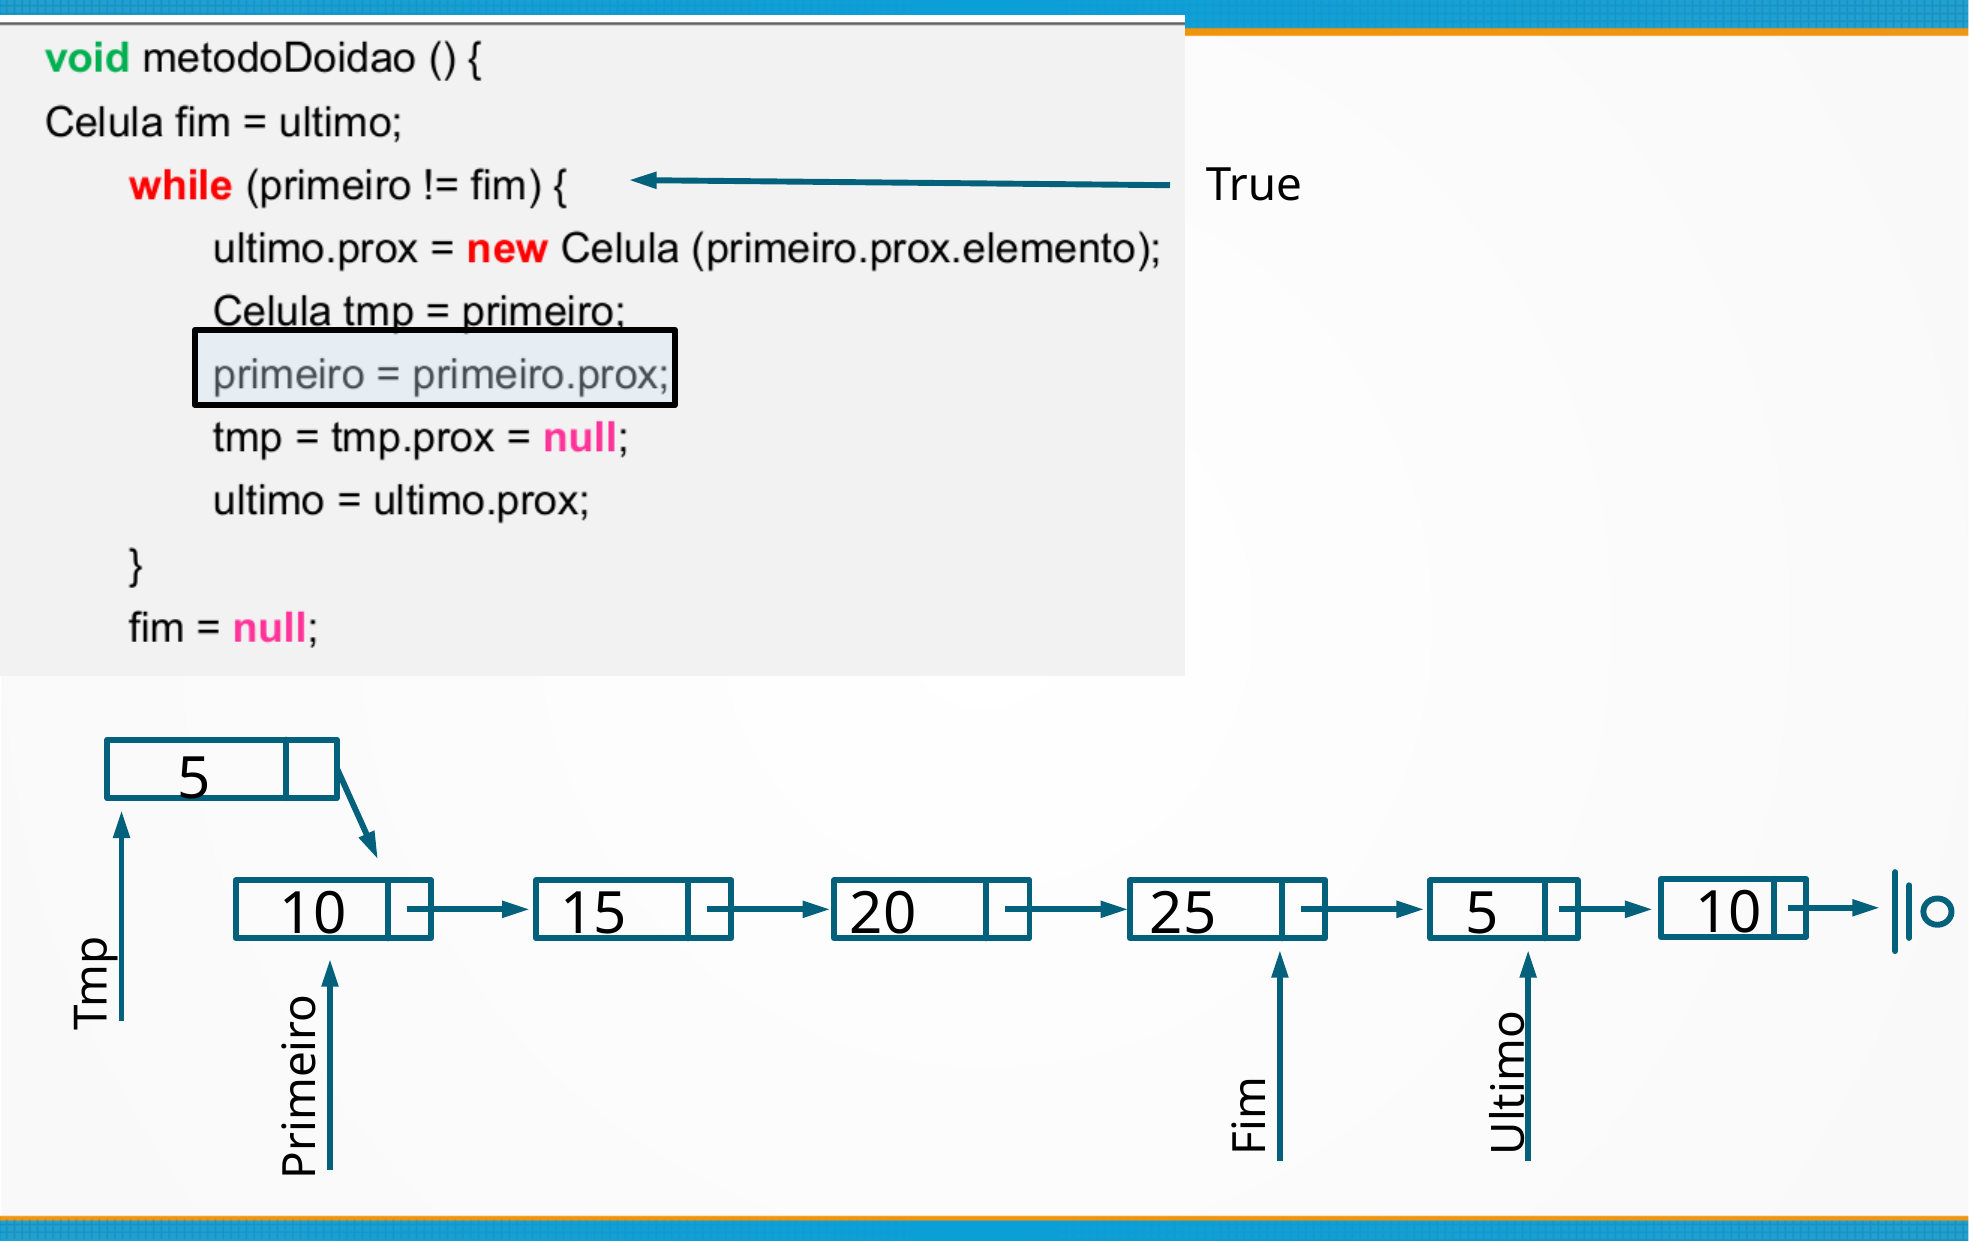

True
5
Tmp
10
10
15
20
25
5
Fim
Ultimo
Primeiro